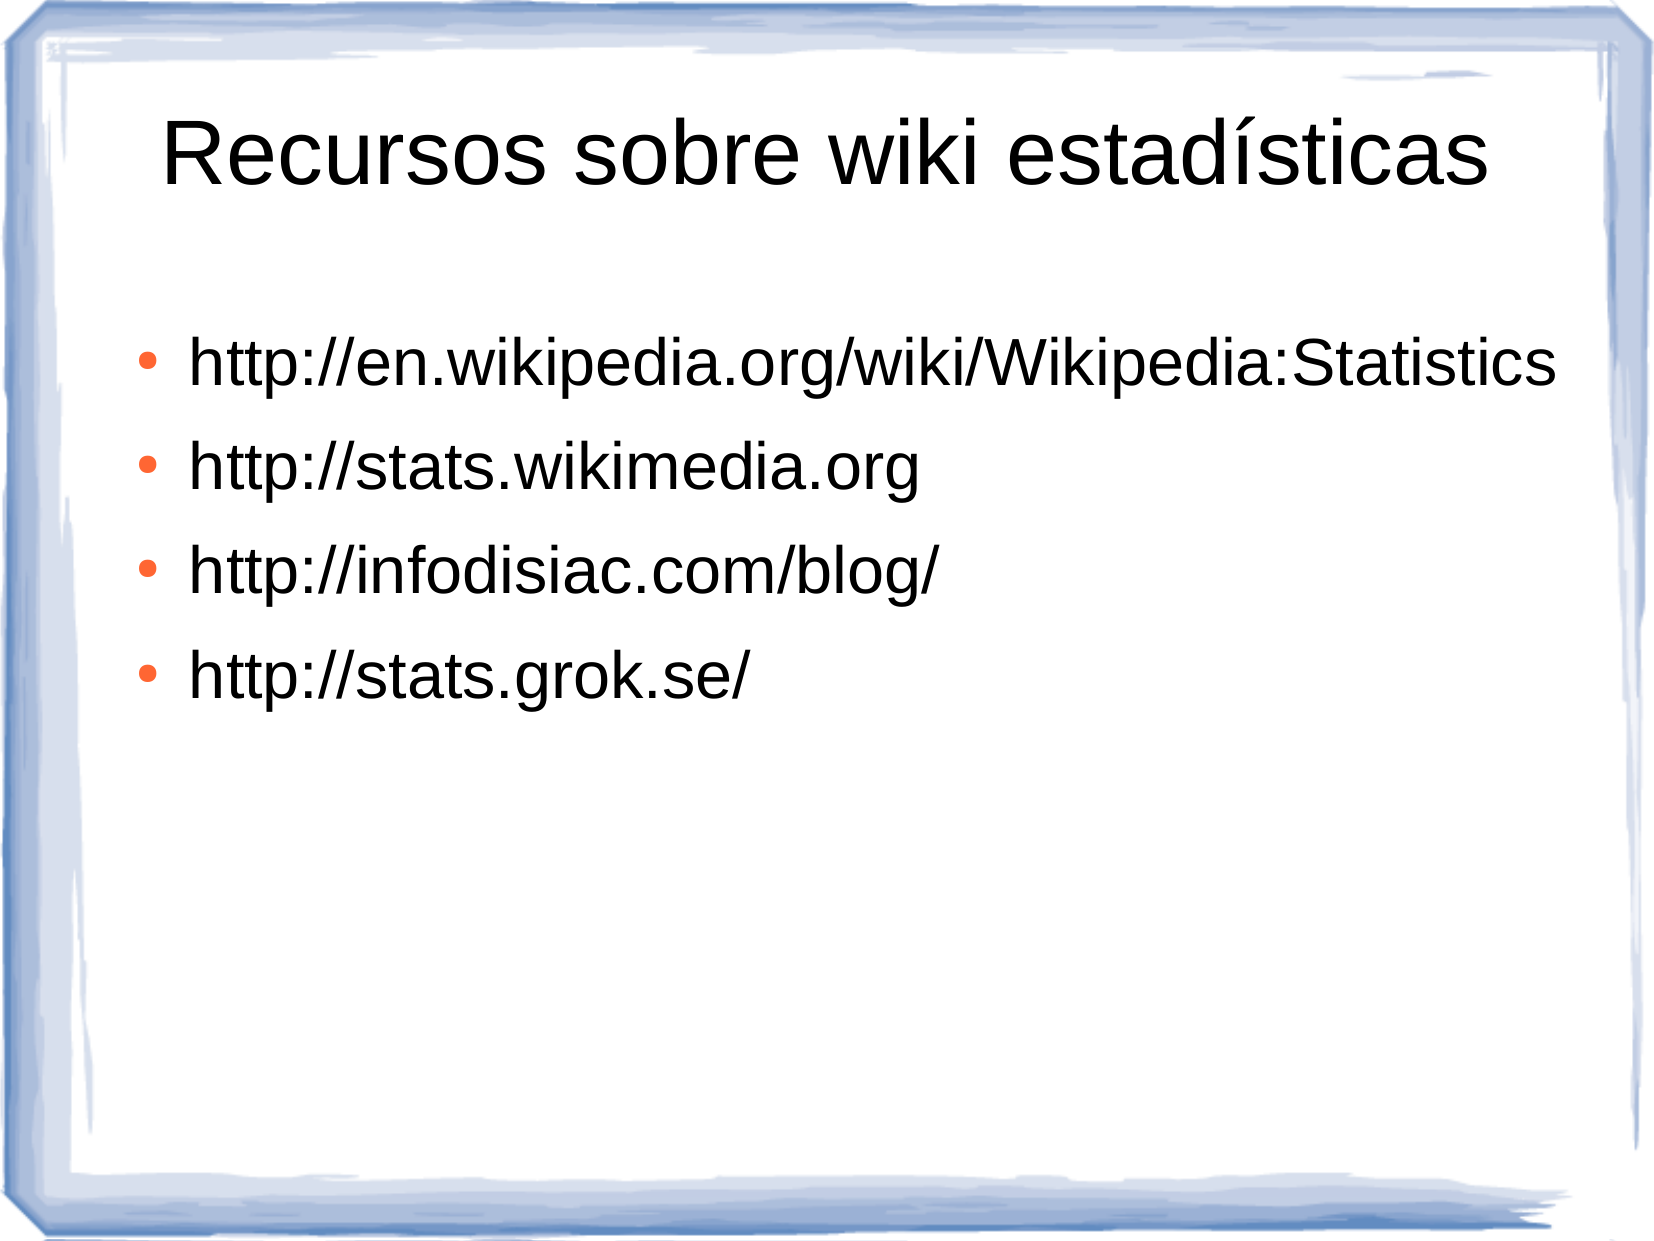

# Recursos sobre wiki estadísticas
http://en.wikipedia.org/wiki/Wikipedia:Statistics
http://stats.wikimedia.org
http://infodisiac.com/blog/
http://stats.grok.se/